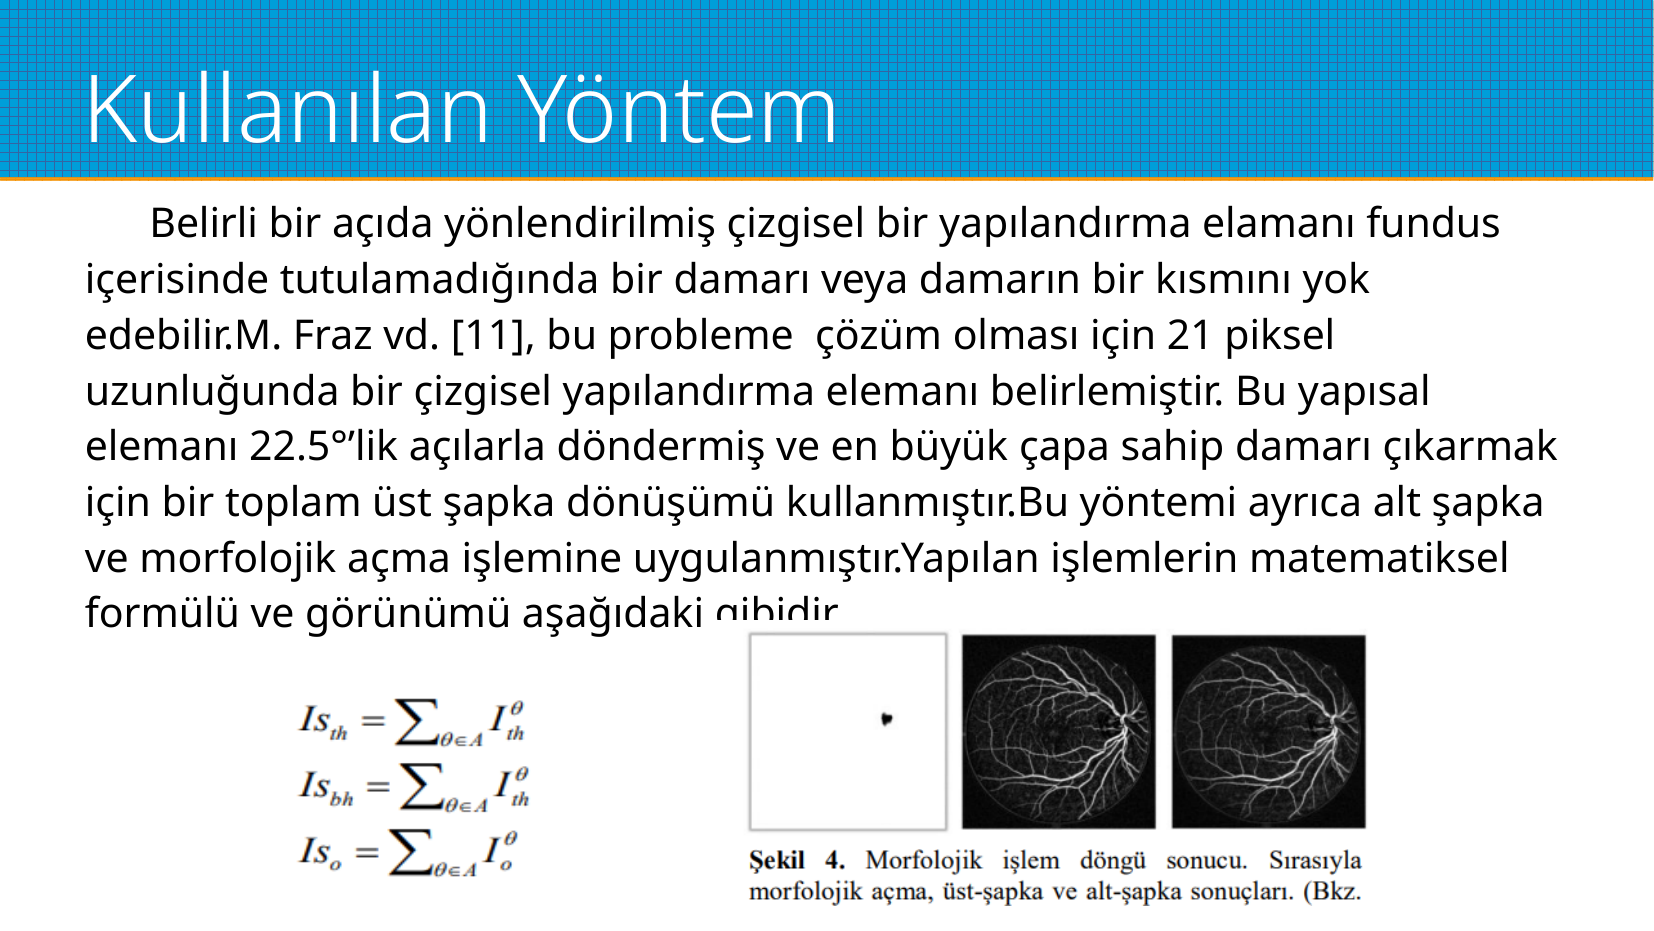

# Kullanılan Yöntem
 Belirli bir açıda yönlendirilmiş çizgisel bir yapılandırma elamanı fundus içerisinde tutulamadığında bir damarı veya damarın bir kısmını yok edebilir.M. Fraz vd. [11], bu probleme çözüm olması için 21 piksel uzunluğunda bir çizgisel yapılandırma elemanı belirlemiştir. Bu yapısal elemanı 22.5°’lik açılarla döndermiş ve en büyük çapa sahip damarı çıkarmak için bir toplam üst şapka dönüşümü kullanmıştır.Bu yöntemi ayrıca alt şapka ve morfolojik açma işlemine uygulanmıştır.Yapılan işlemlerin matematiksel formülü ve görünümü aşağıdaki gibidir.